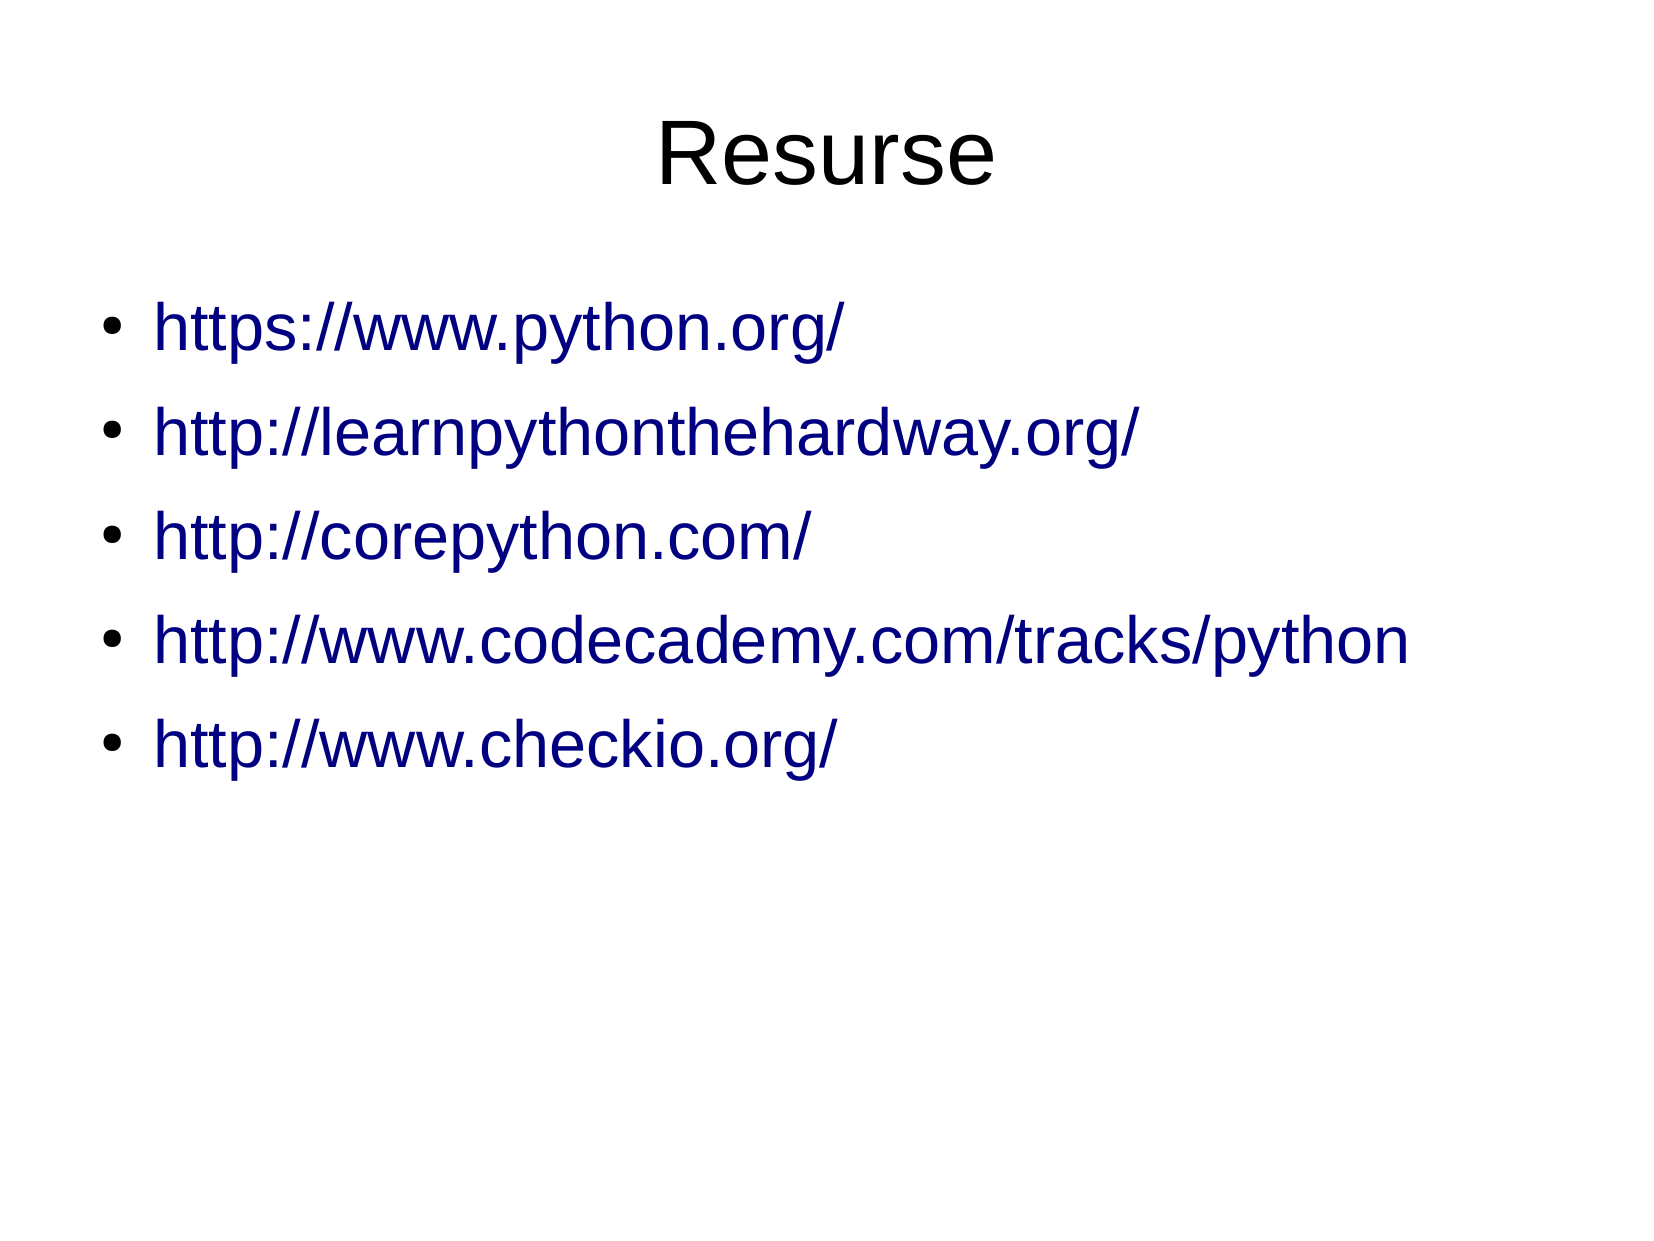

# Resurse
https://www.python.org/
http://learnpythonthehardway.org/
http://corepython.com/
http://www.codecademy.com/tracks/python
http://www.checkio.org/